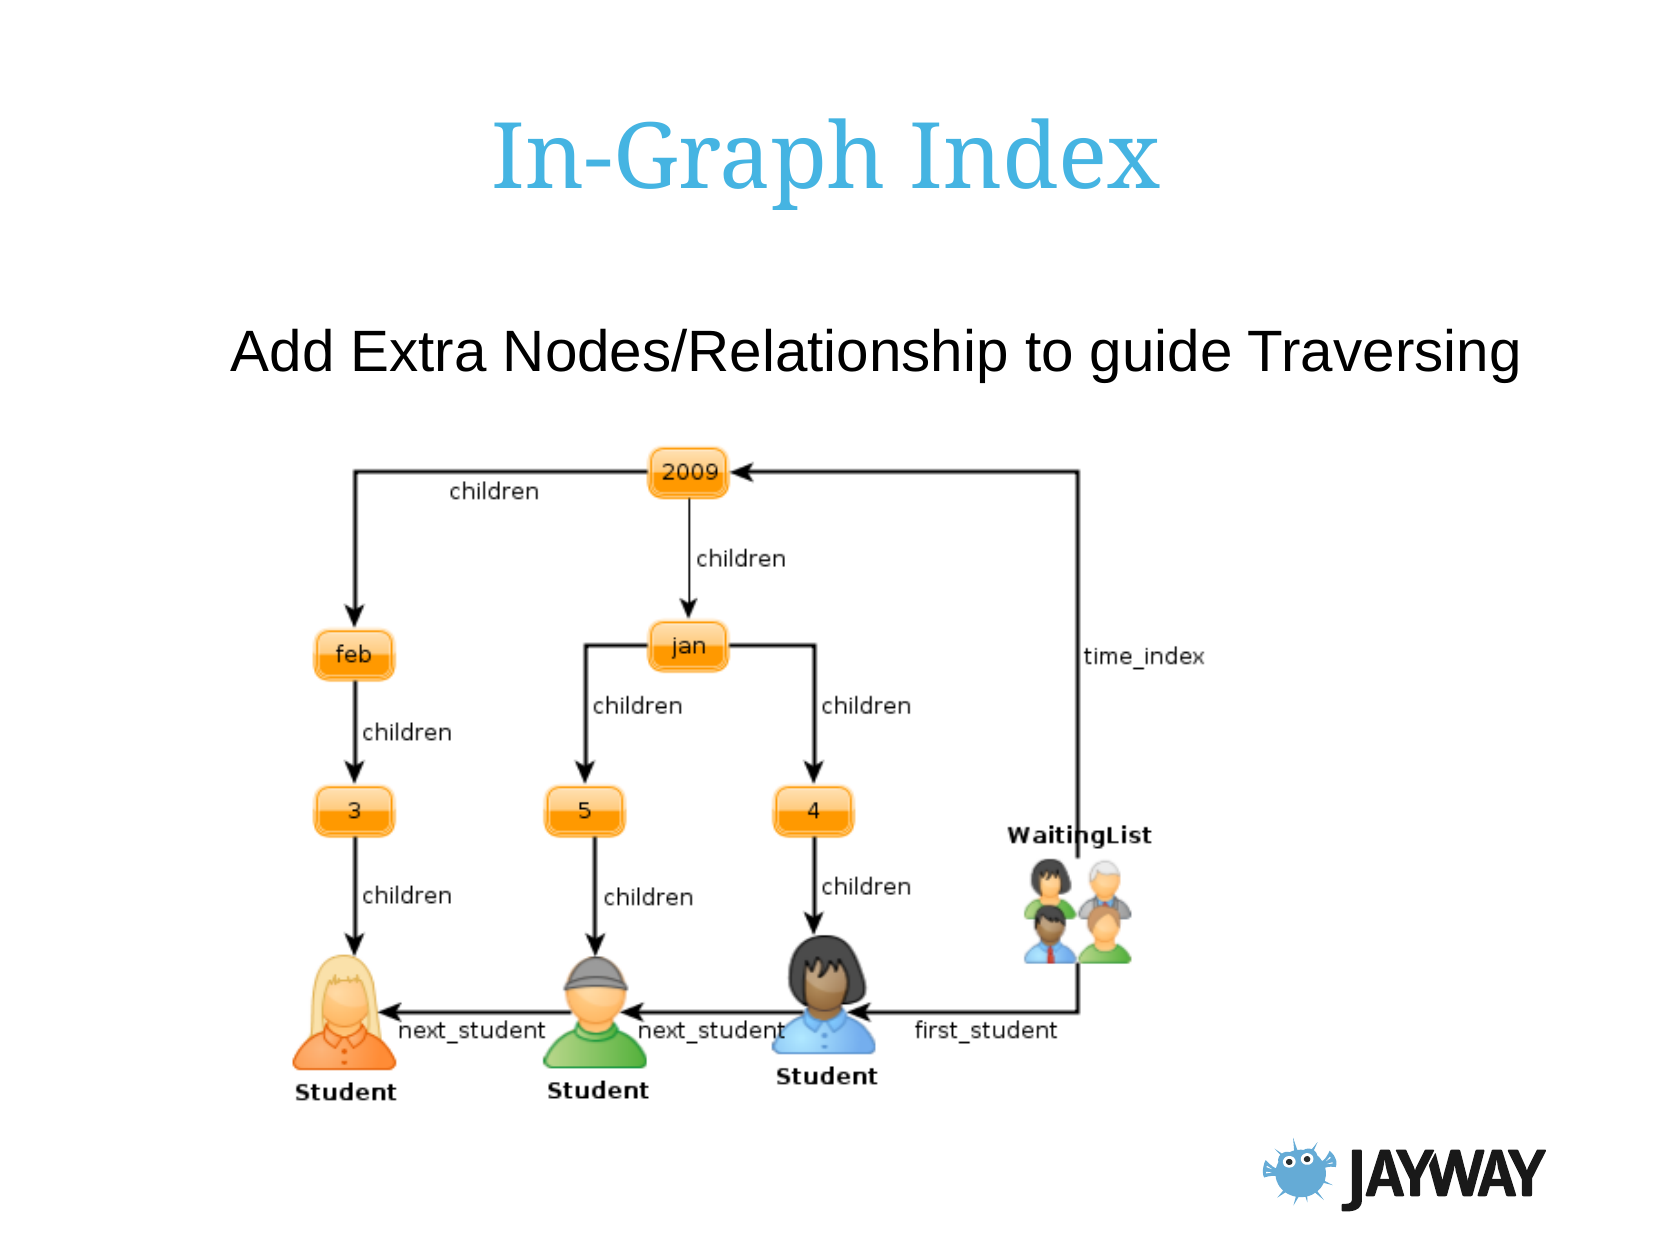

# In-Graph Index
Add Extra Nodes/Relationship to guide Traversing